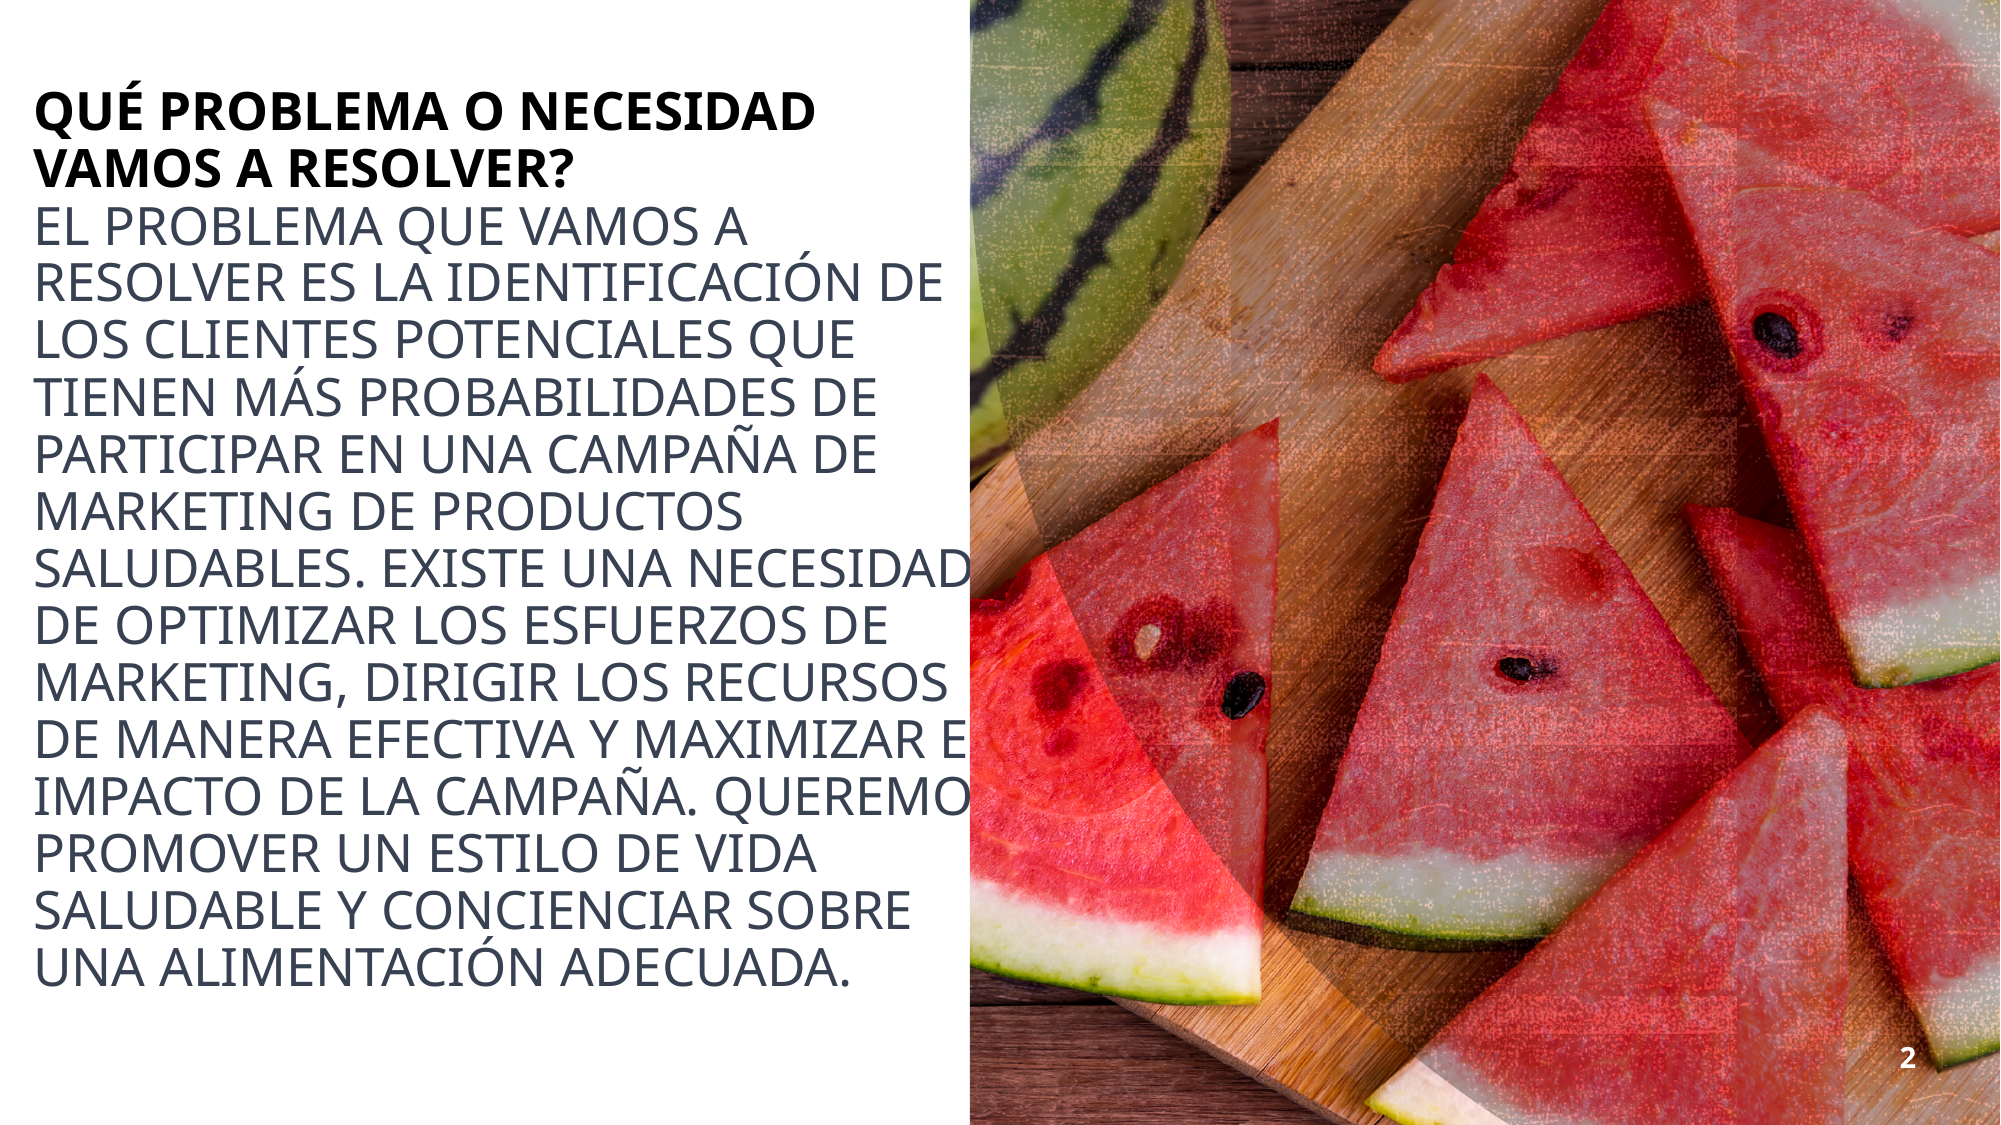

# Qué problema o necesidad vamos a resolver? El problema que vamos a resolver es la identificación de los clientes potenciales que tienen más probabilidades de participar en una campaña de marketing de productos saludables. Existe una necesidad de optimizar los esfuerzos de marketing, dirigir los recursos de manera efectiva y maximizar el impacto de la campaña. Queremos promover un estilo de vida saludable y concienciar sobre una alimentación adecuada.